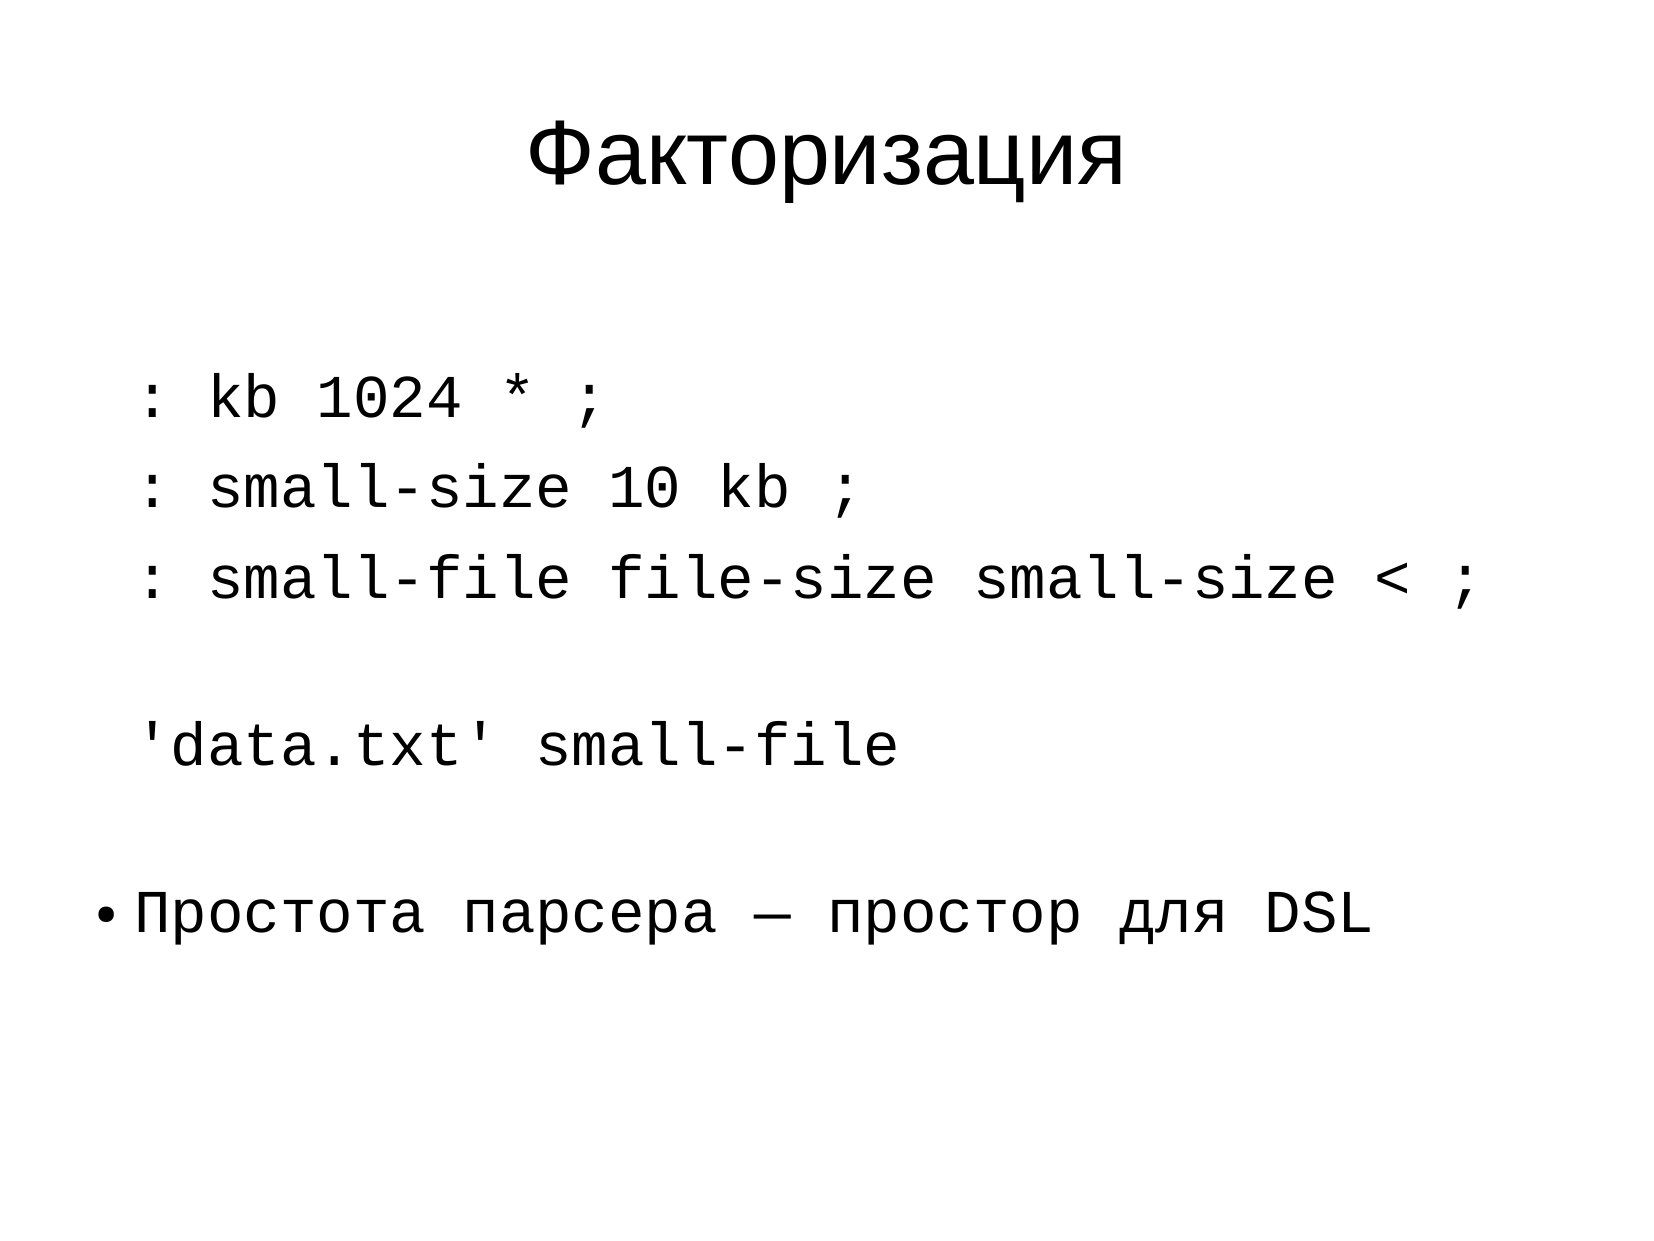

# Факторизация
: kb 1024 * ;
: small-size 10 kb ;
: small-file file-size small-size < ;
'data.txt' small-file
Простота парсера — простор для DSL